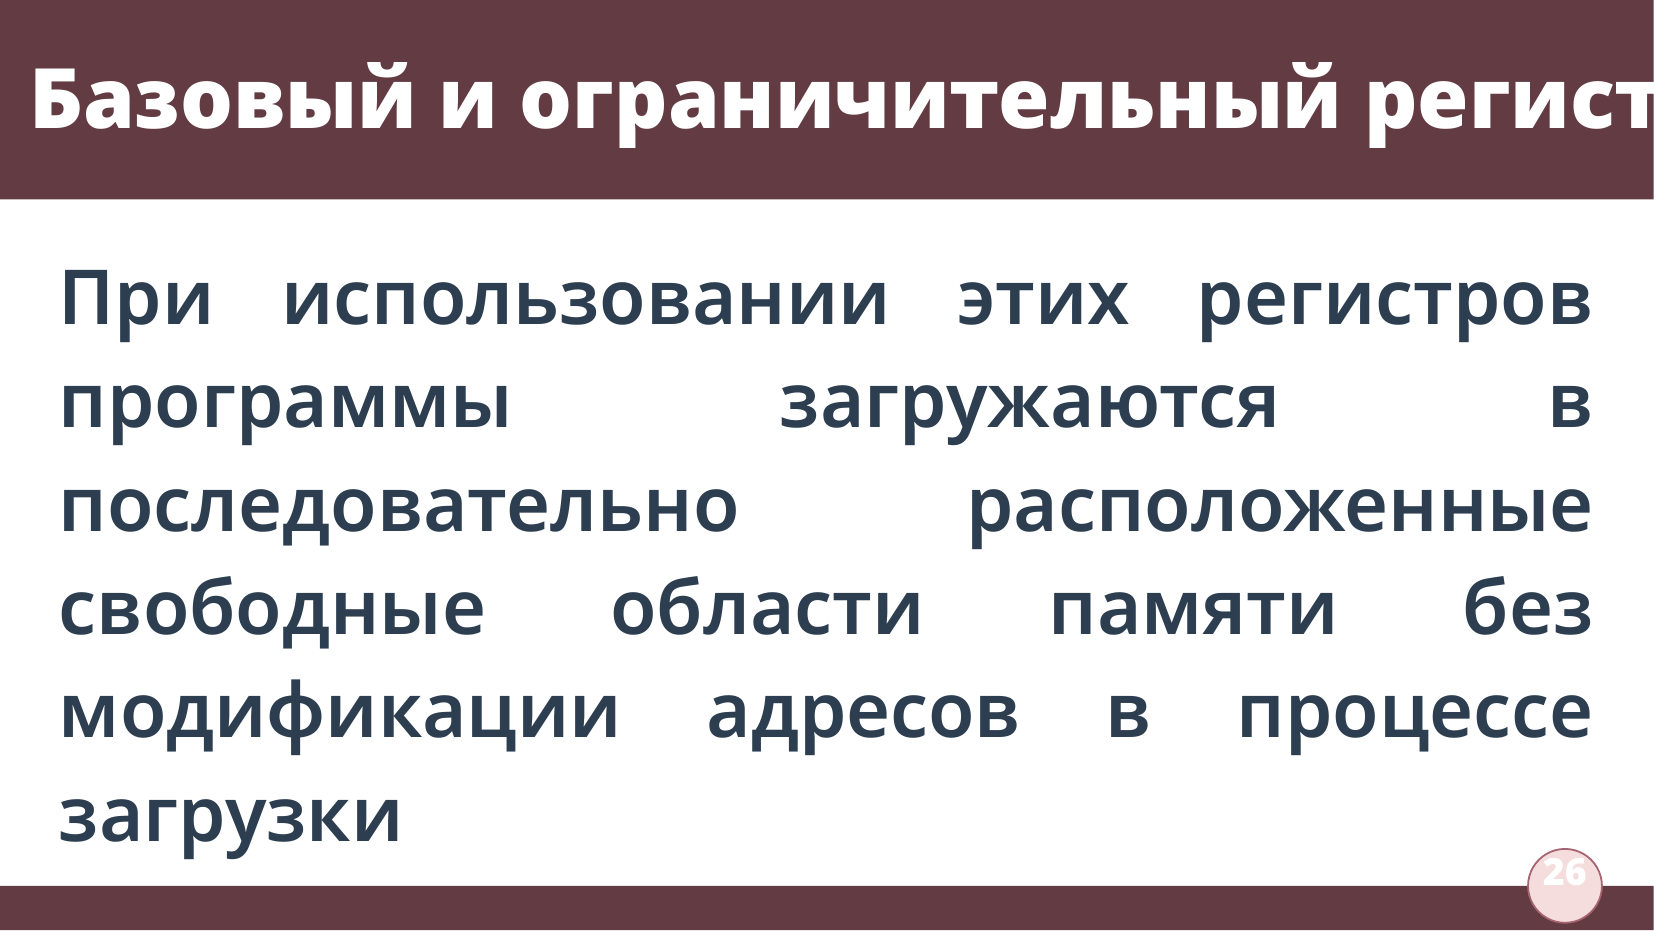

# Базовый и ограничительный регистры
При использовании этих регистров программы загружаются в последовательно расположенные свободные области памяти без модификации адресов в процессе загрузки